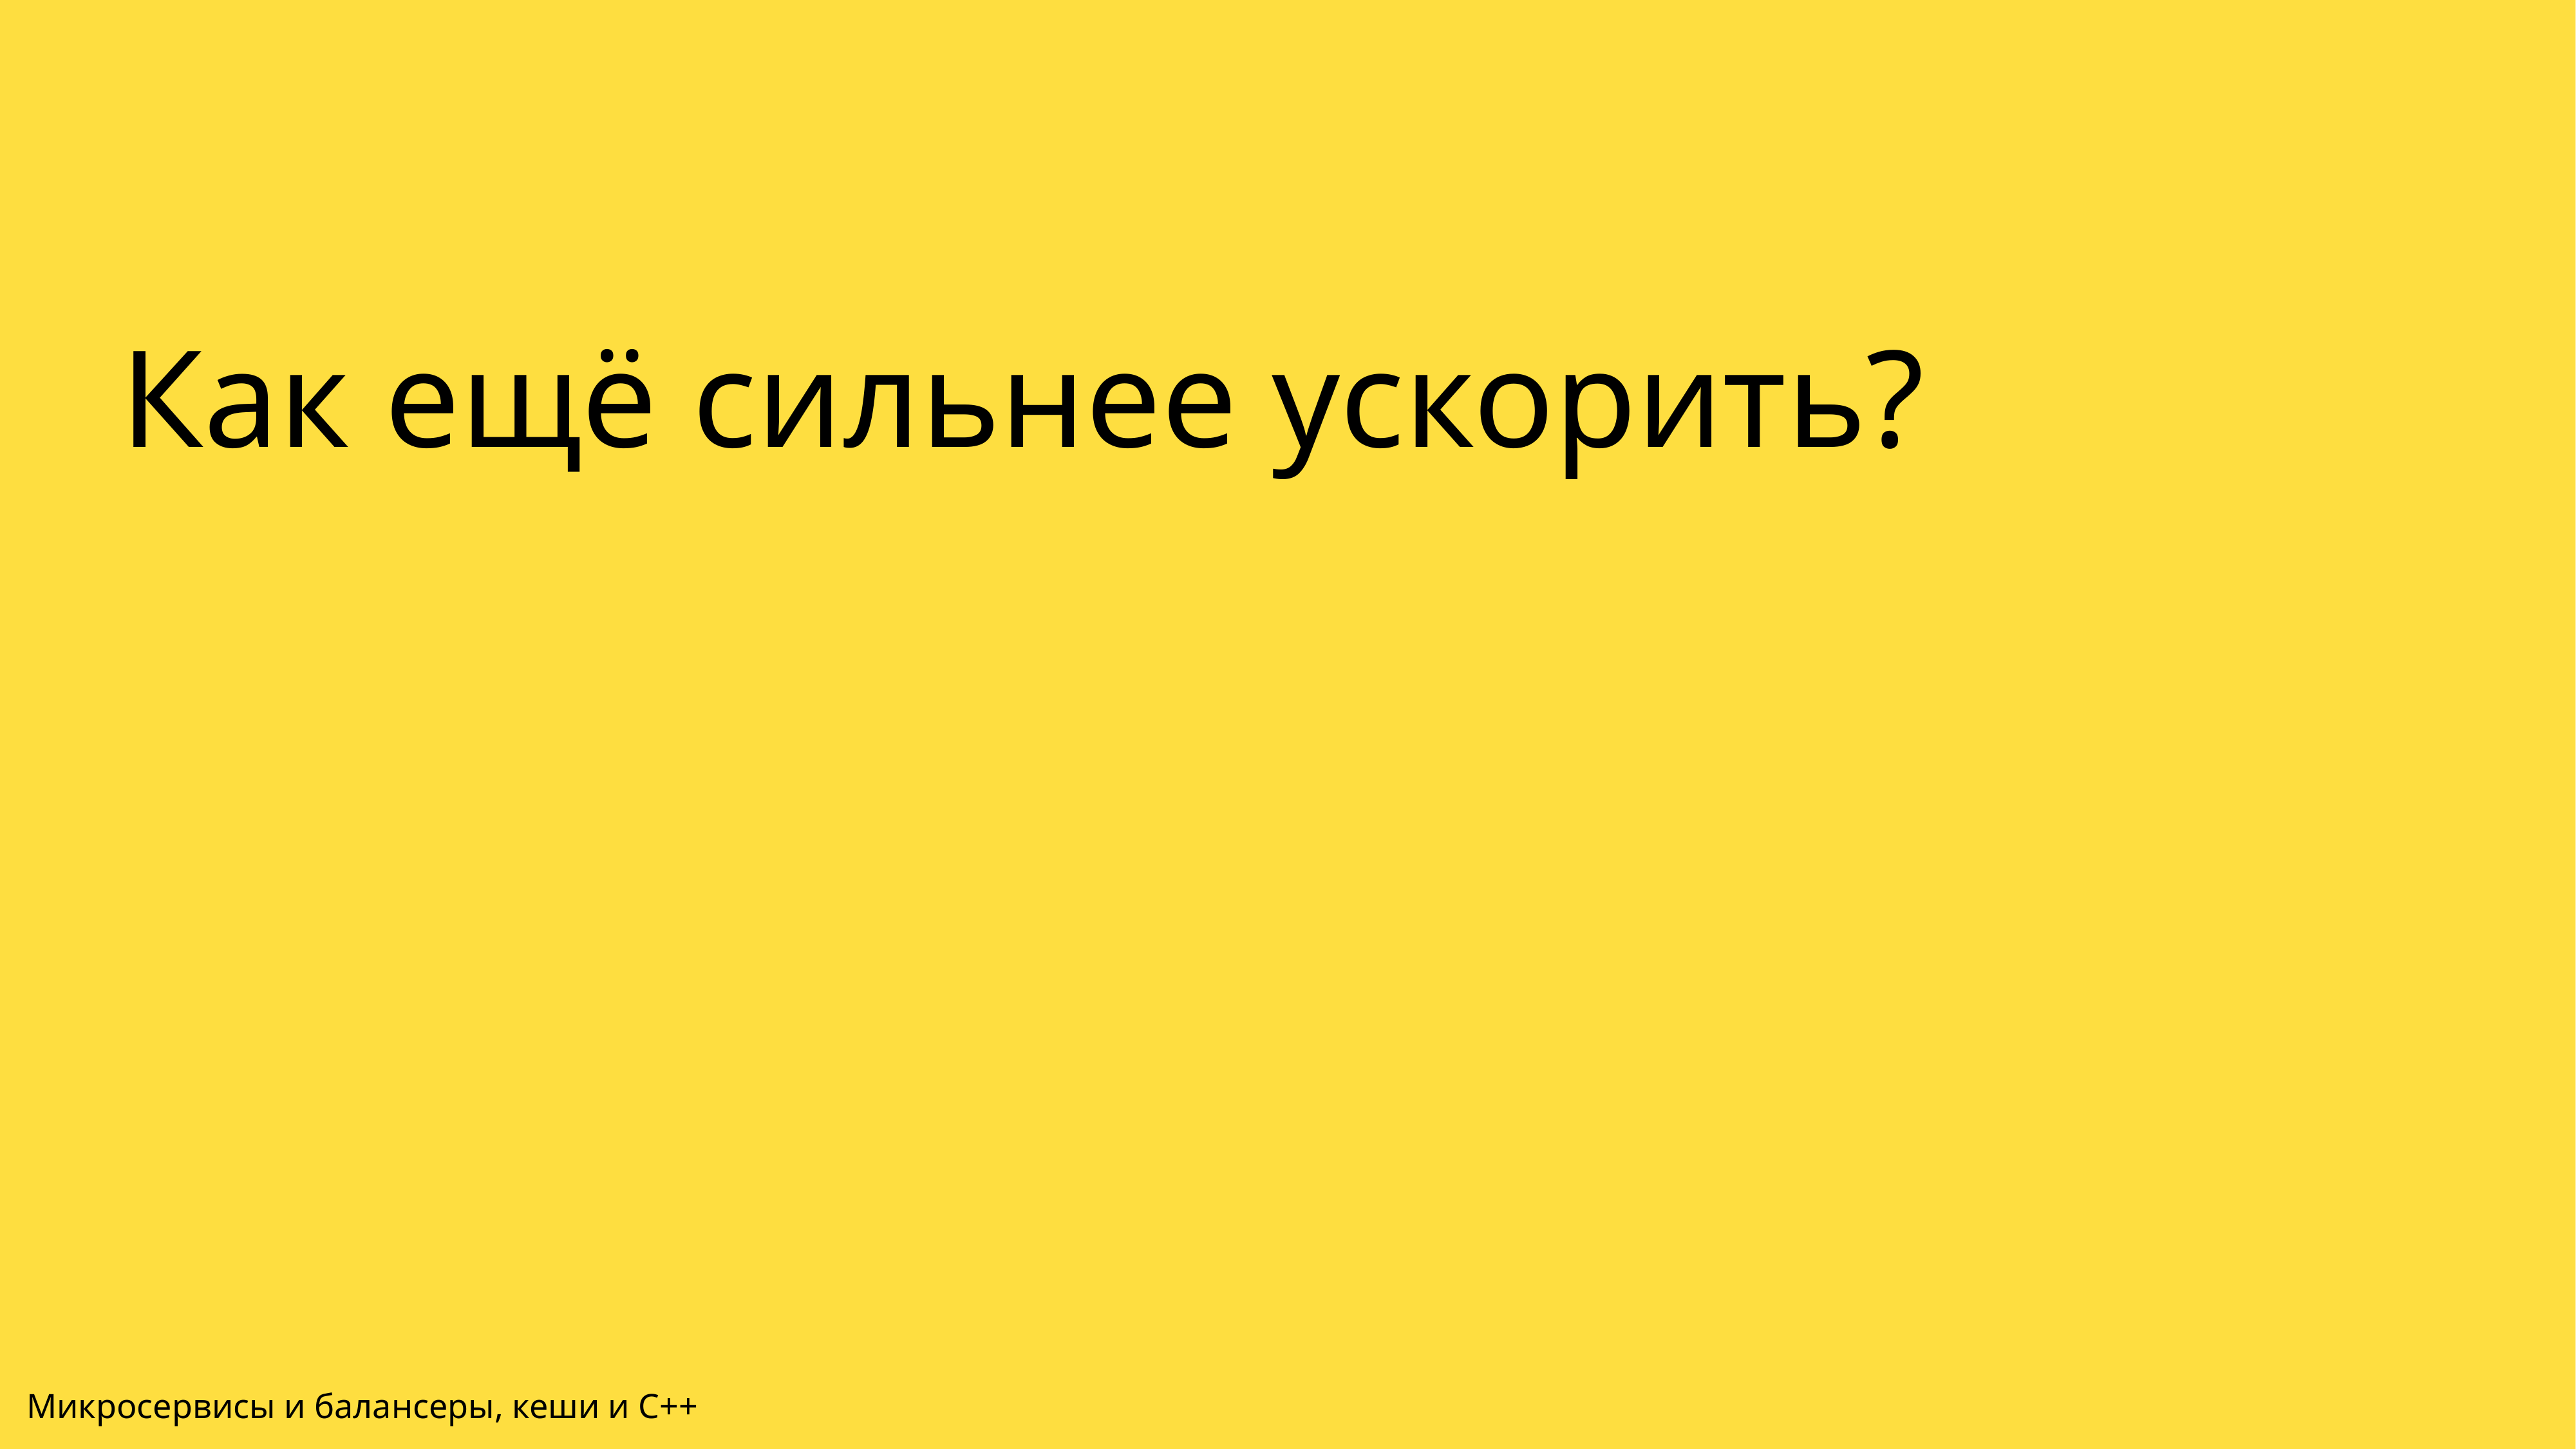

# Как ещё сильнее ускорить?
Микросервисы и балансеры, кеши и C++